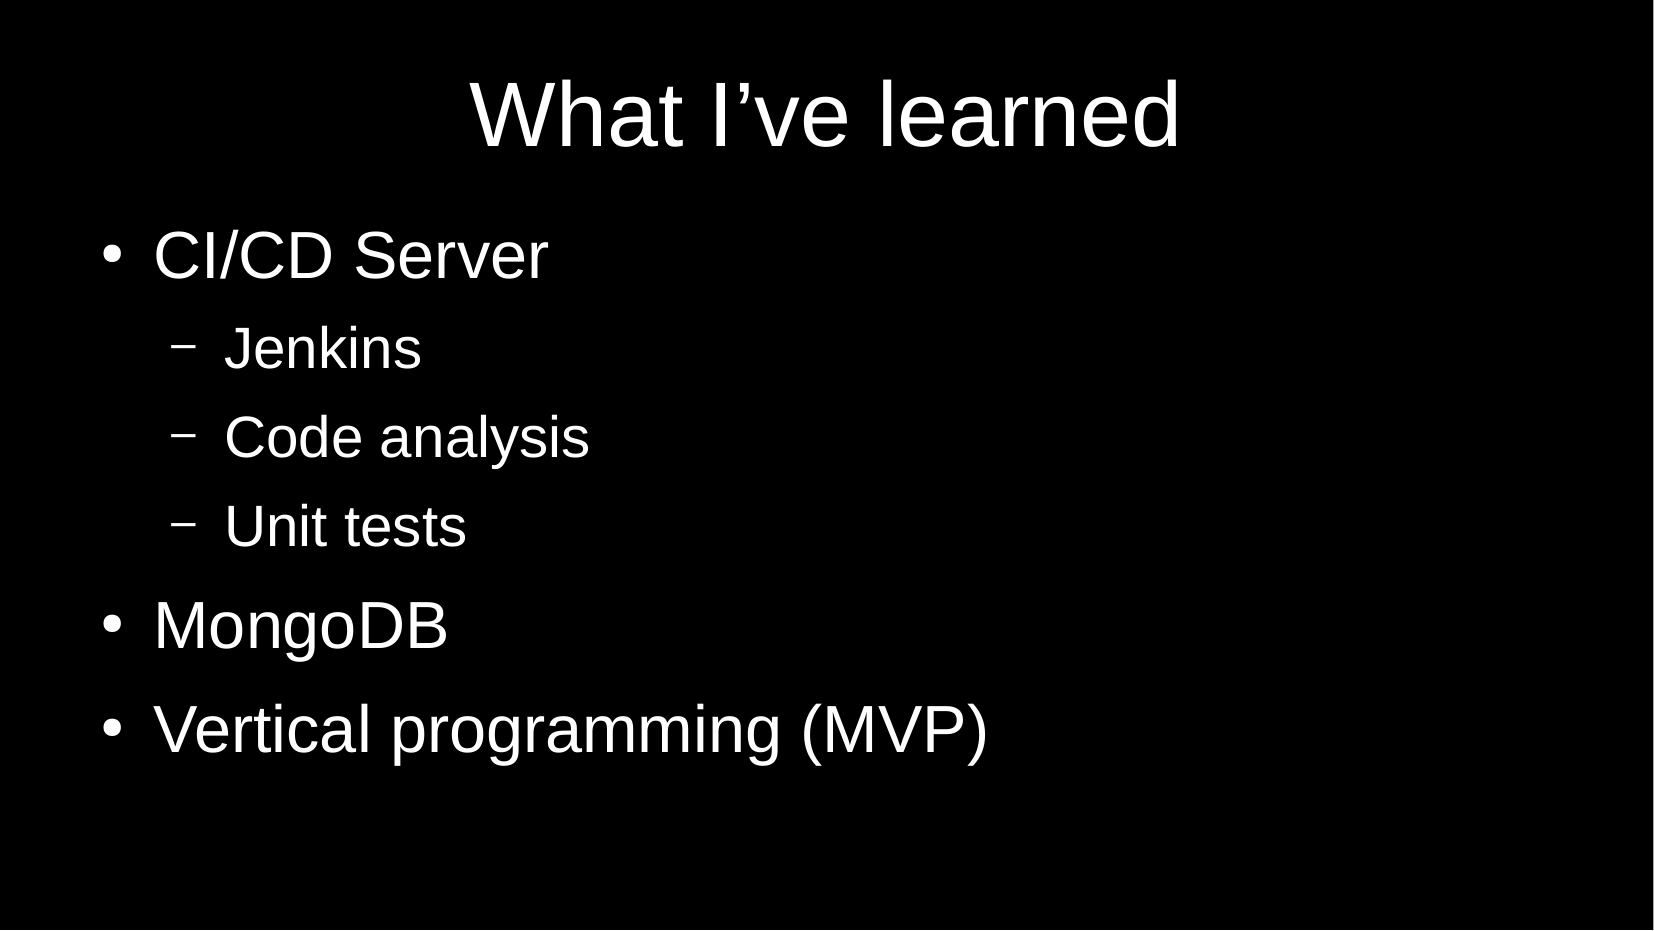

# What I’ve learned
CI/CD Server
Jenkins
Code analysis
Unit tests
MongoDB
Vertical programming (MVP)